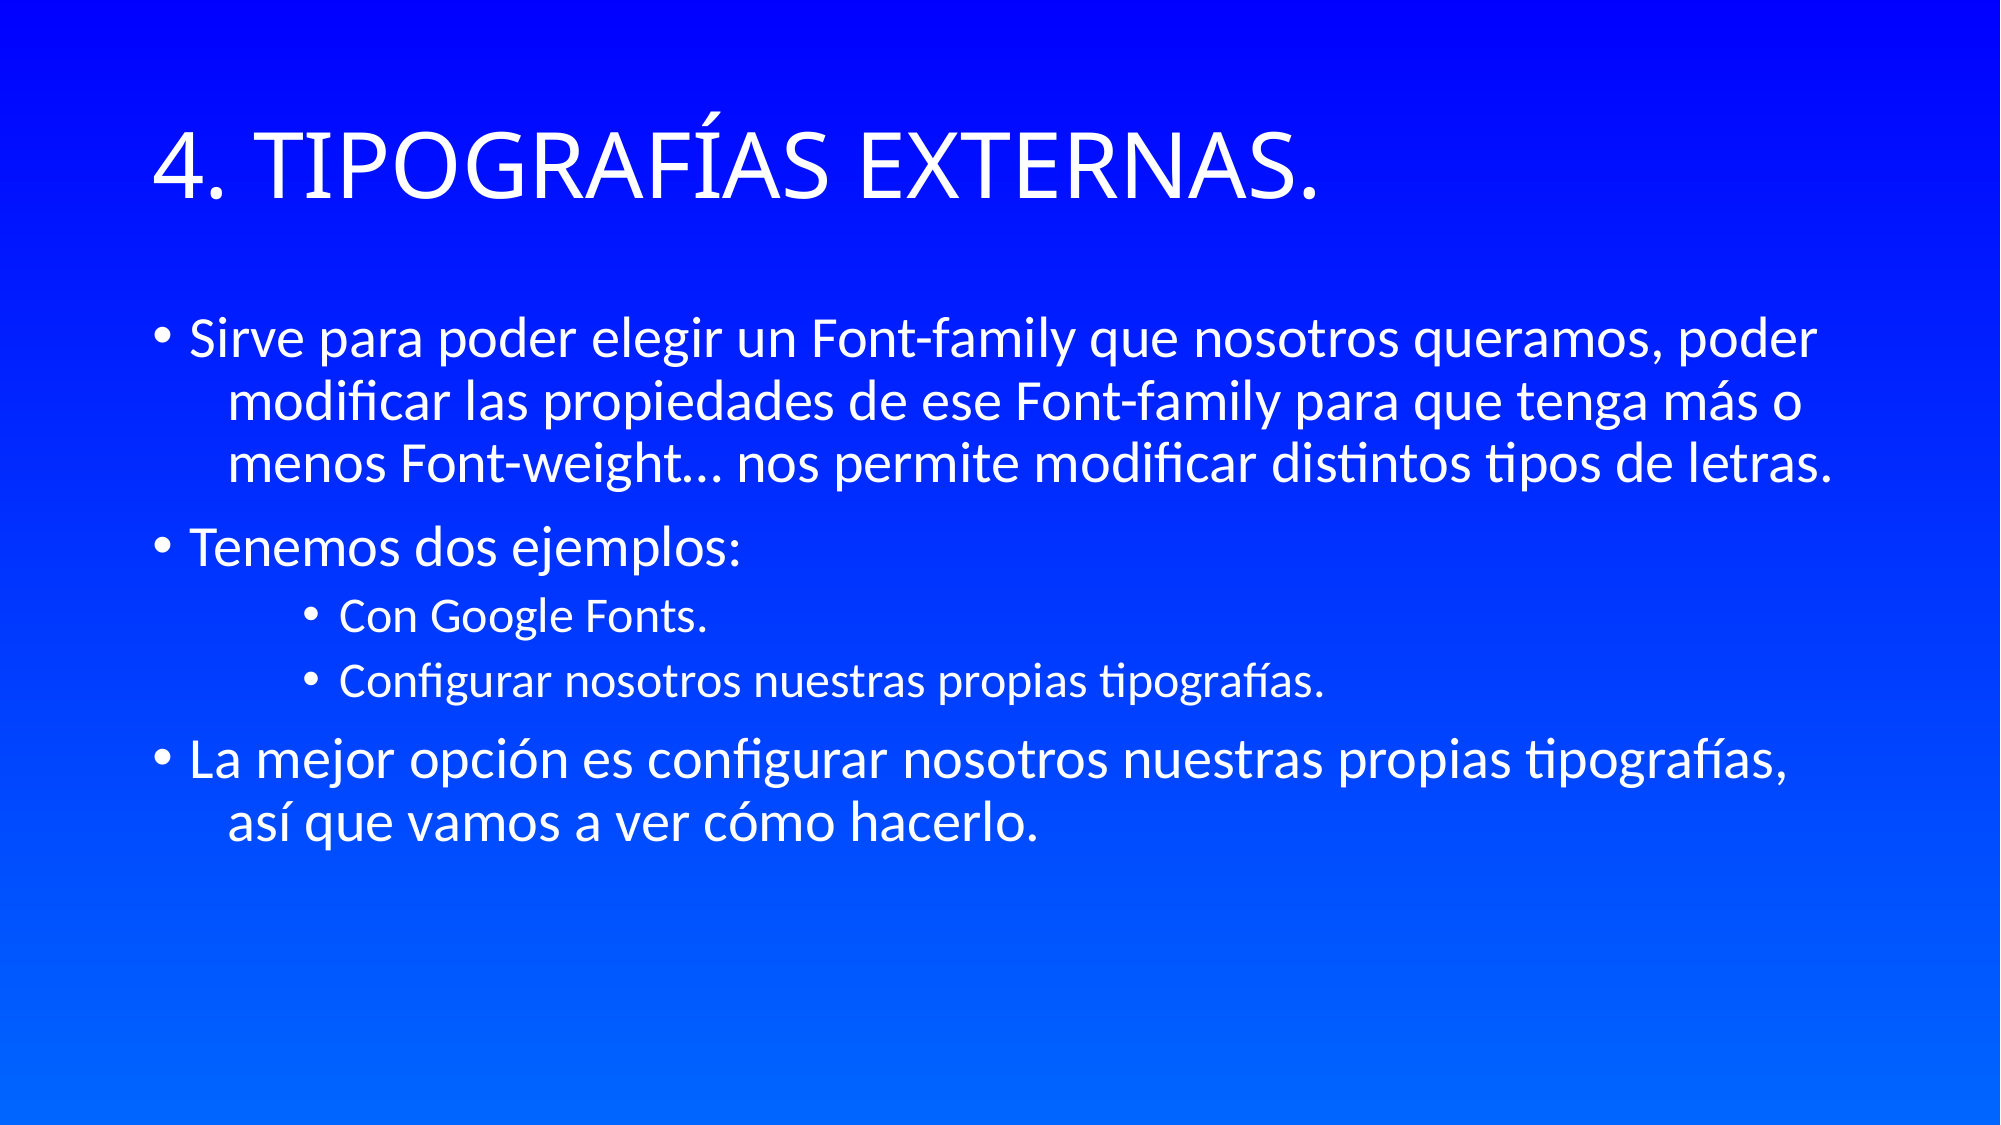

# 4. TIPOGRAFÍAS EXTERNAS.
Sirve para poder elegir un Font-family que nosotros queramos, poder modificar las propiedades de ese Font-family para que tenga más o menos Font-weight… nos permite modificar distintos tipos de letras.
Tenemos dos ejemplos:
Con Google Fonts.
Configurar nosotros nuestras propias tipografías.
La mejor opción es configurar nosotros nuestras propias tipografías, así que vamos a ver cómo hacerlo.